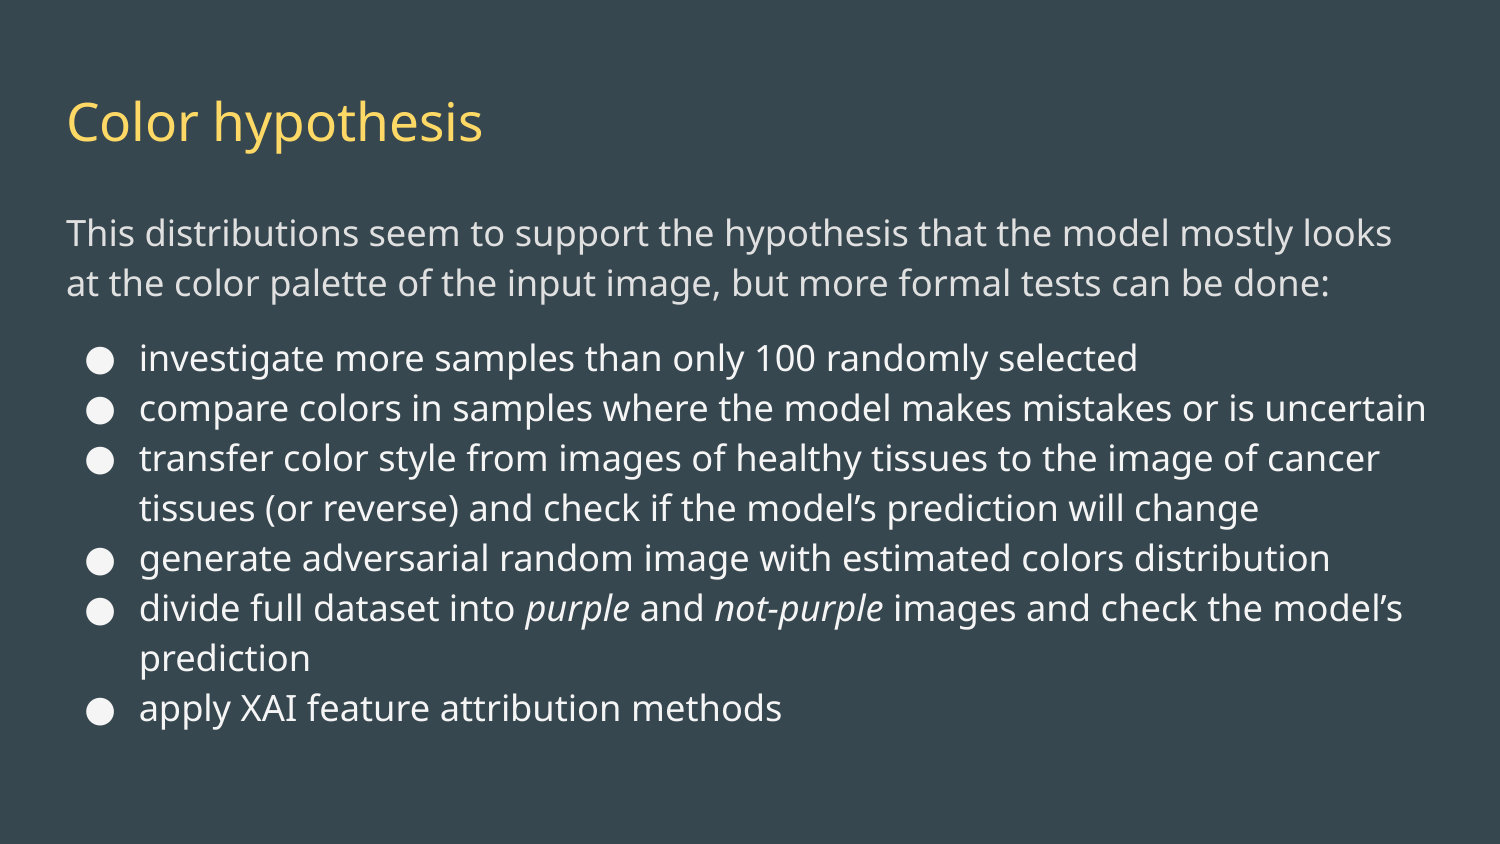

# Color hypothesis
This distributions seem to support the hypothesis that the model mostly looks at the color palette of the input image, but more formal tests can be done:
investigate more samples than only 100 randomly selected
compare colors in samples where the model makes mistakes or is uncertain
transfer color style from images of healthy tissues to the image of cancer tissues (or reverse) and check if the model’s prediction will change
generate adversarial random image with estimated colors distribution
divide full dataset into purple and not-purple images and check the model’s prediction
apply XAI feature attribution methods